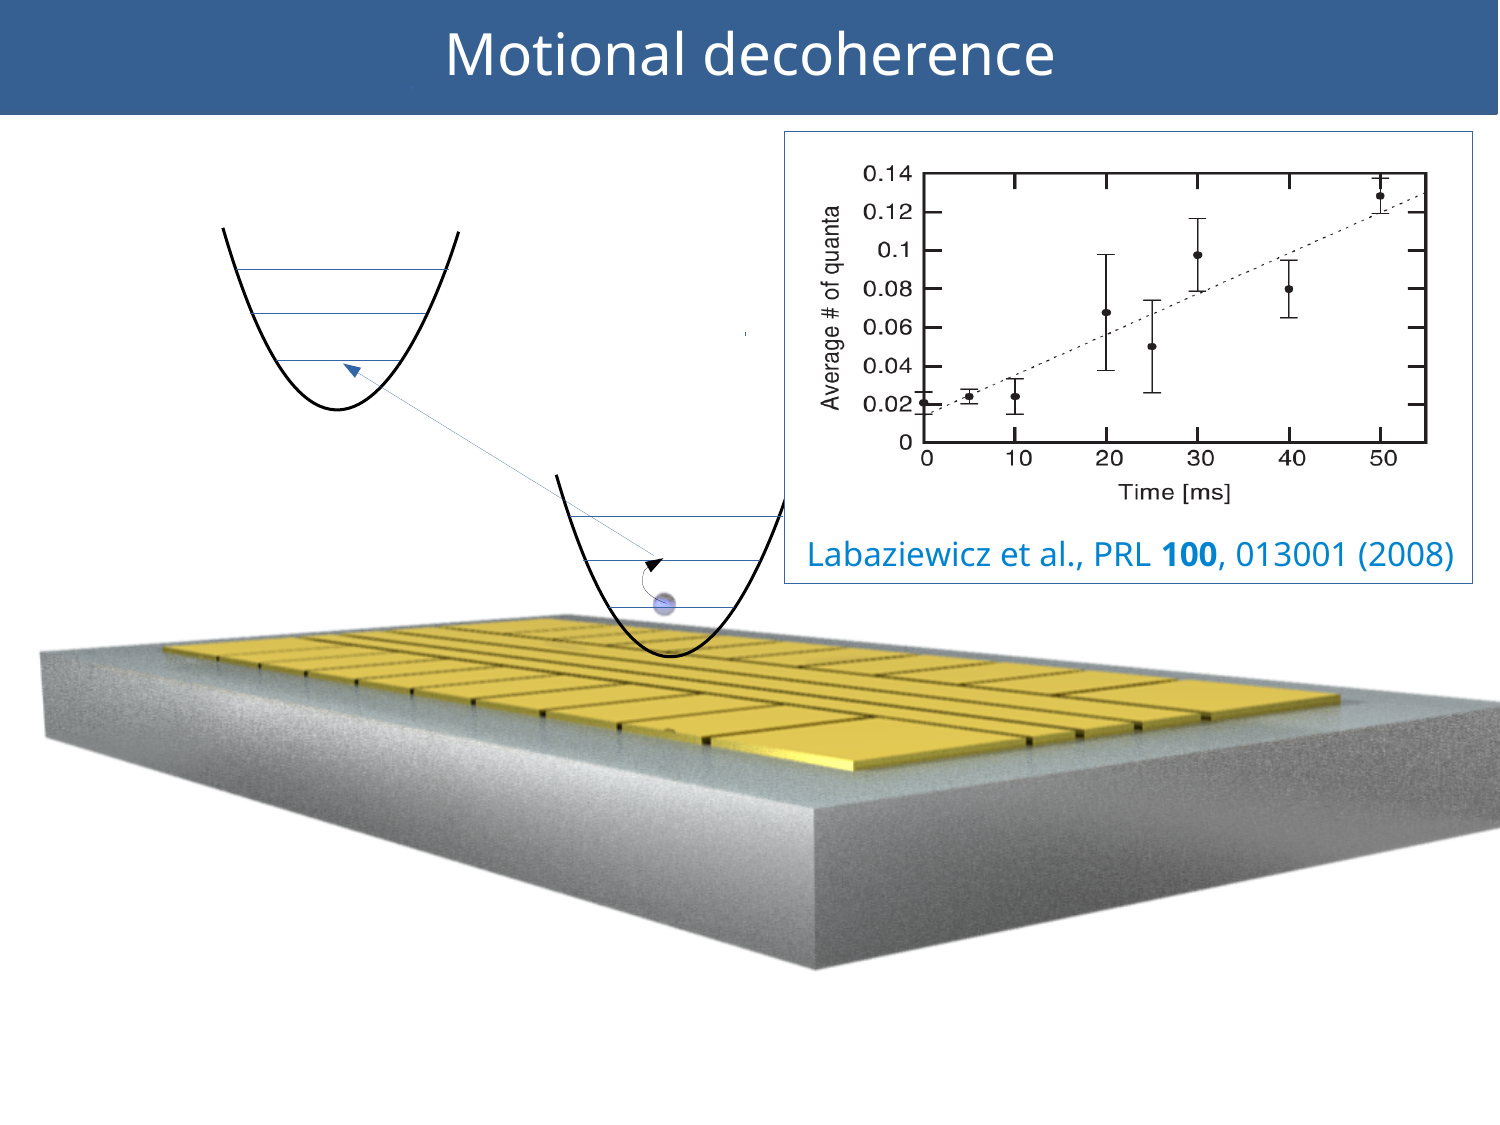

# Motional decoherence
Labaziewicz et al., PRL 100, 013001 (2008)